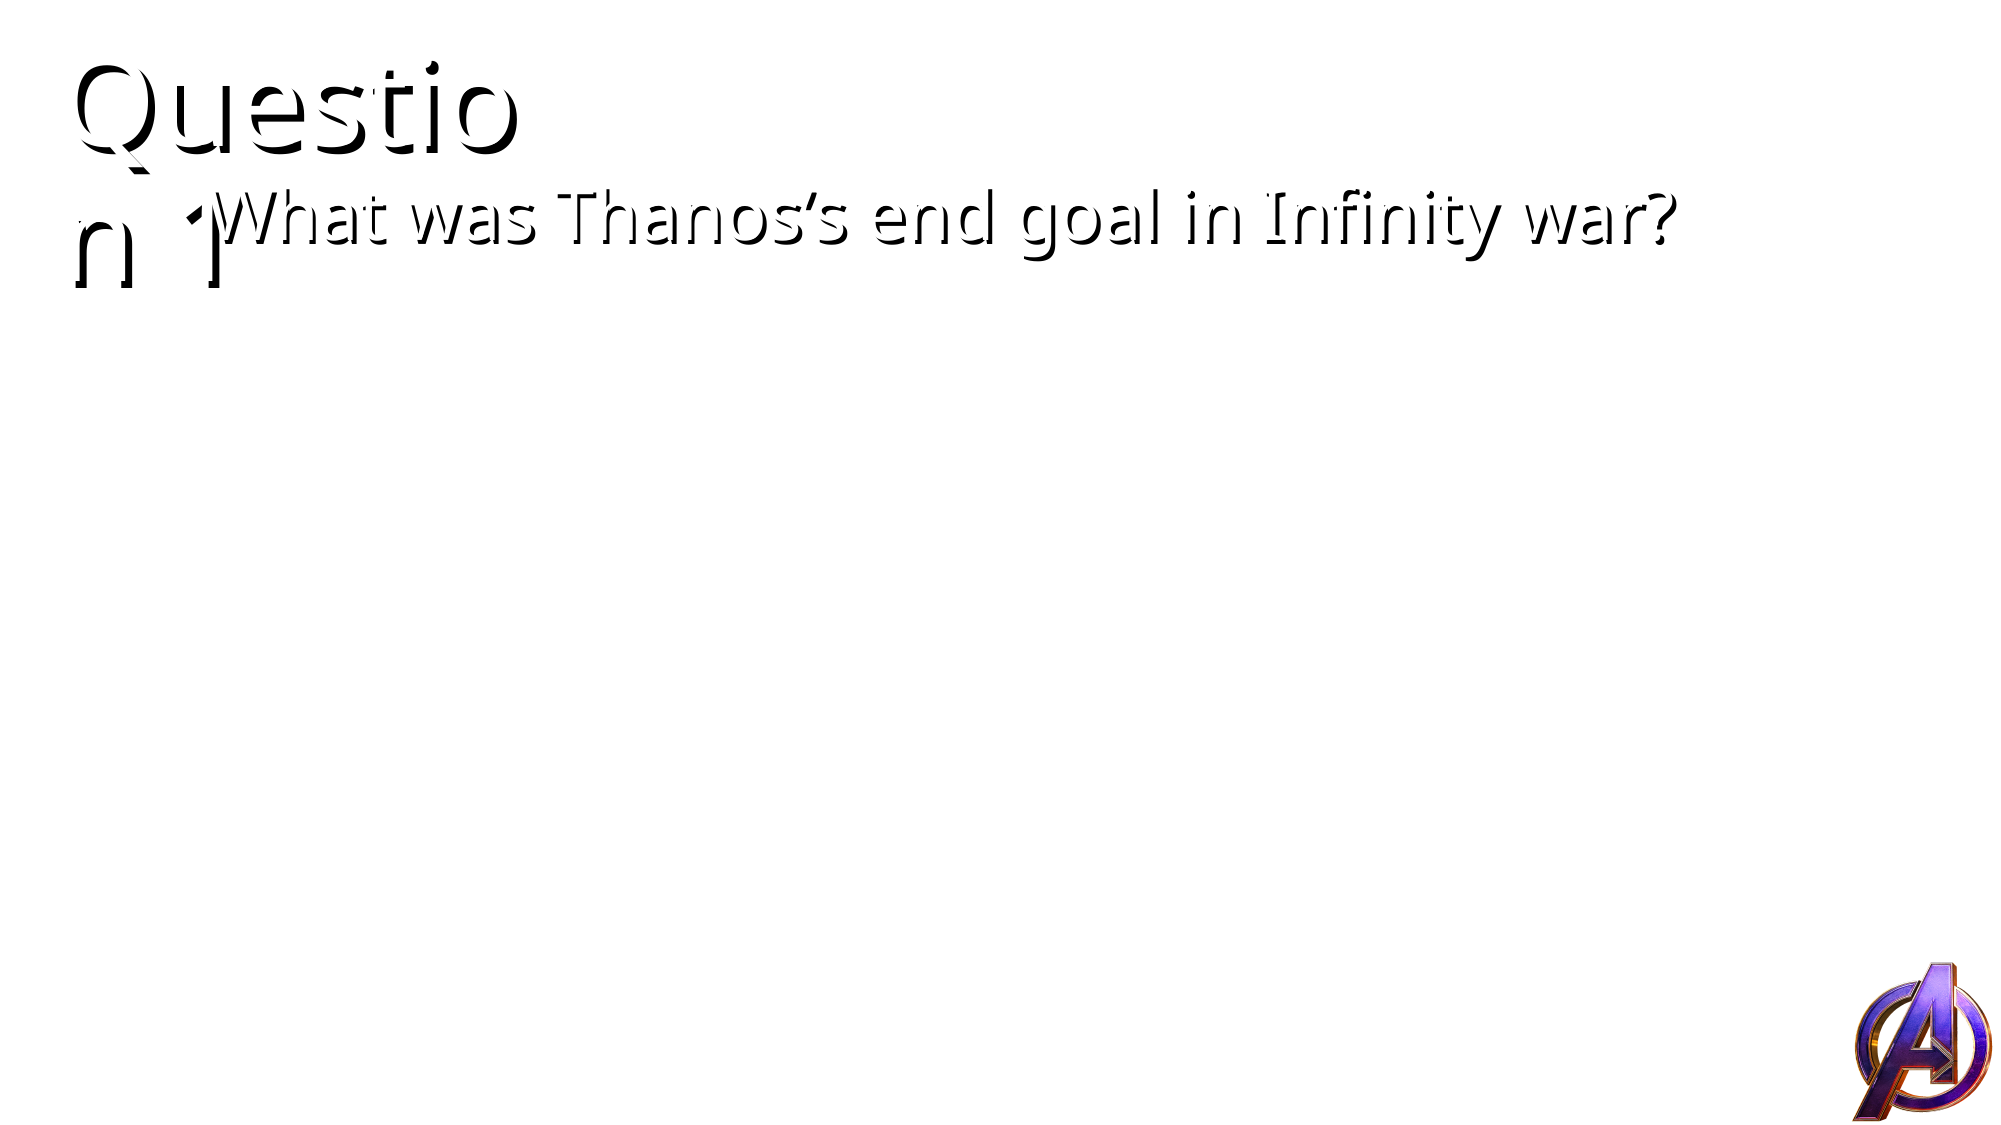

# Question 1
What was Thanos’s end goal in Infinity war?